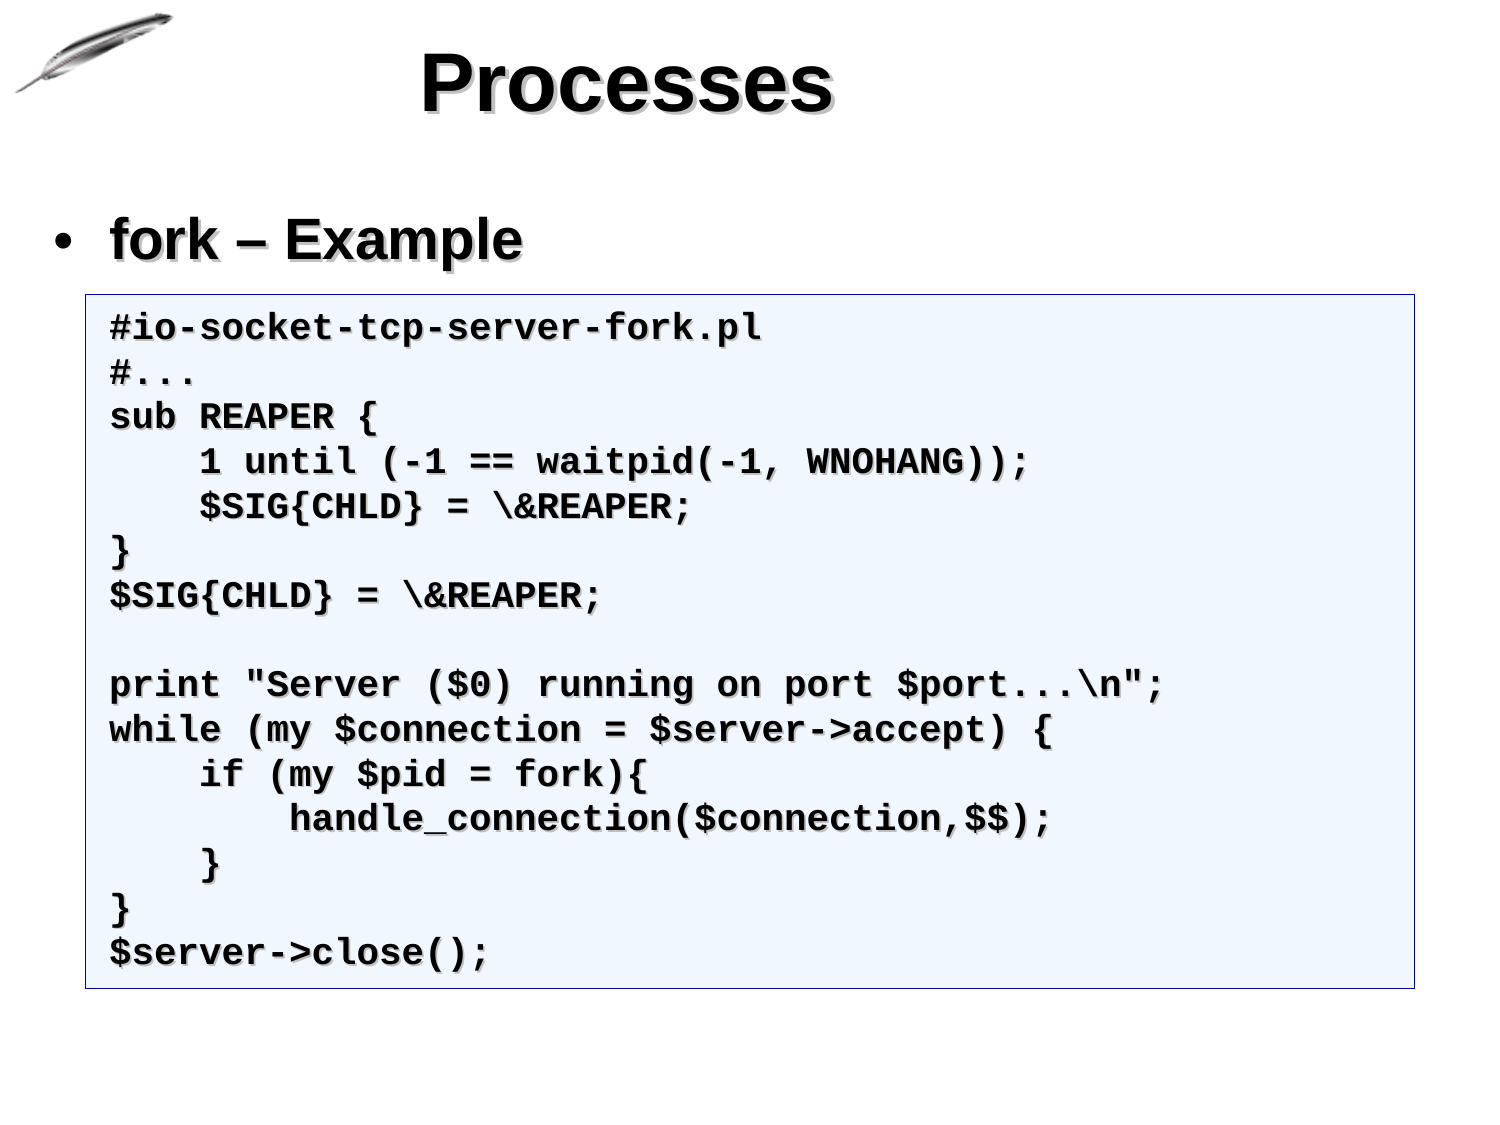

# Processes
fork – Example
#io-socket-tcp-server-fork.pl
#...
sub REAPER {
 1 until (-1 == waitpid(-1, WNOHANG));
 $SIG{CHLD} = \&REAPER;
}
$SIG{CHLD} = \&REAPER;
print "Server ($0) running on port $port...\n";
while (my $connection = $server->accept) {
 if (my $pid = fork){
 handle_connection($connection,$$);
 }
}
$server->close();